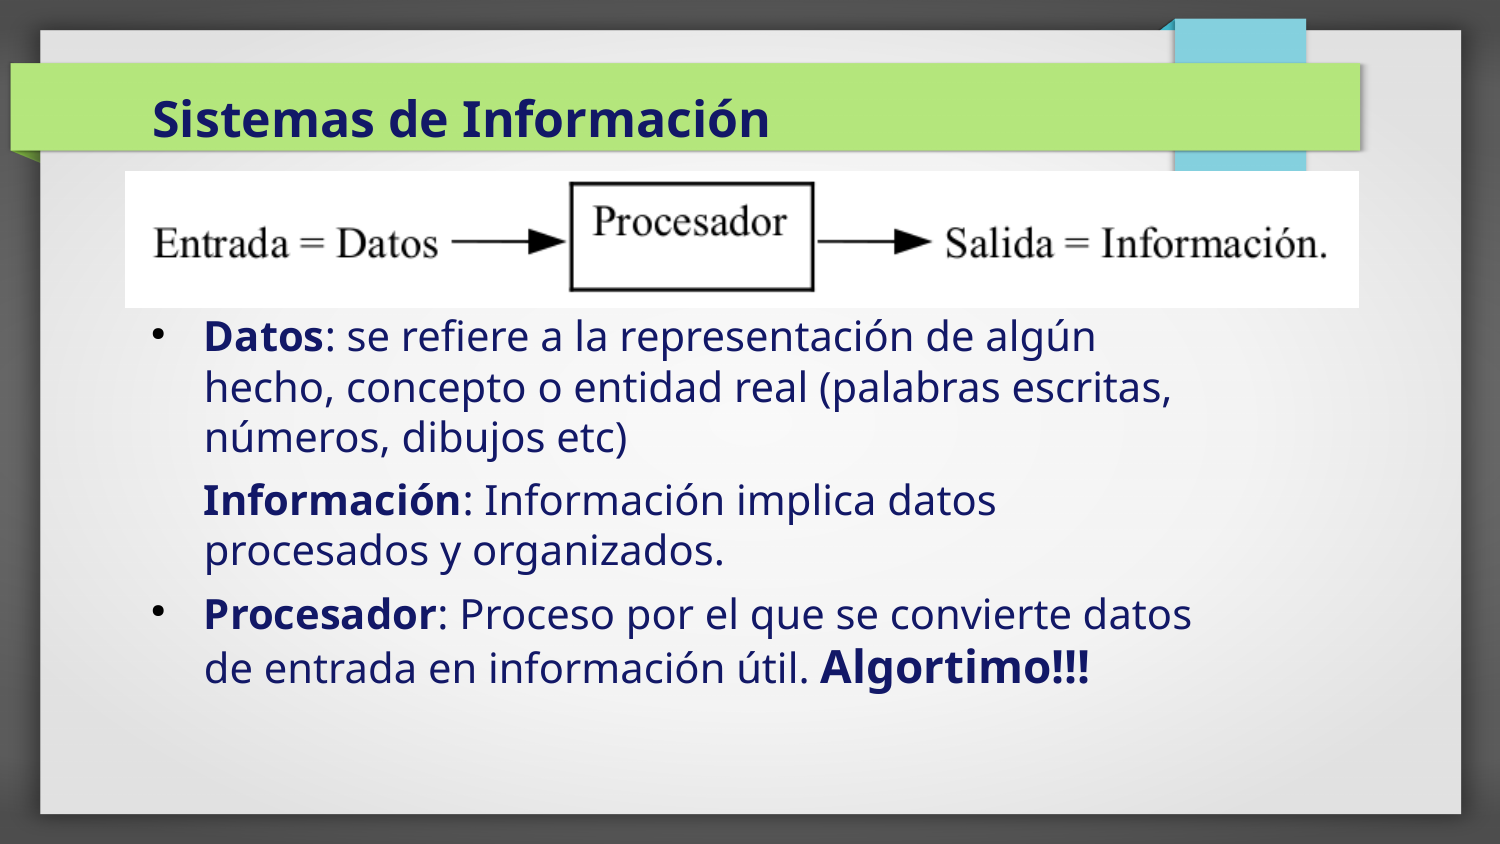

# Sistemas de Información
Datos: se refiere a la representación de algún hecho, concepto o entidad real (palabras escritas, números, dibujos etc)
Información: Información implica datos procesados y organizados.
Procesador: Proceso por el que se convierte datos de entrada en información útil. Algortimo!!!